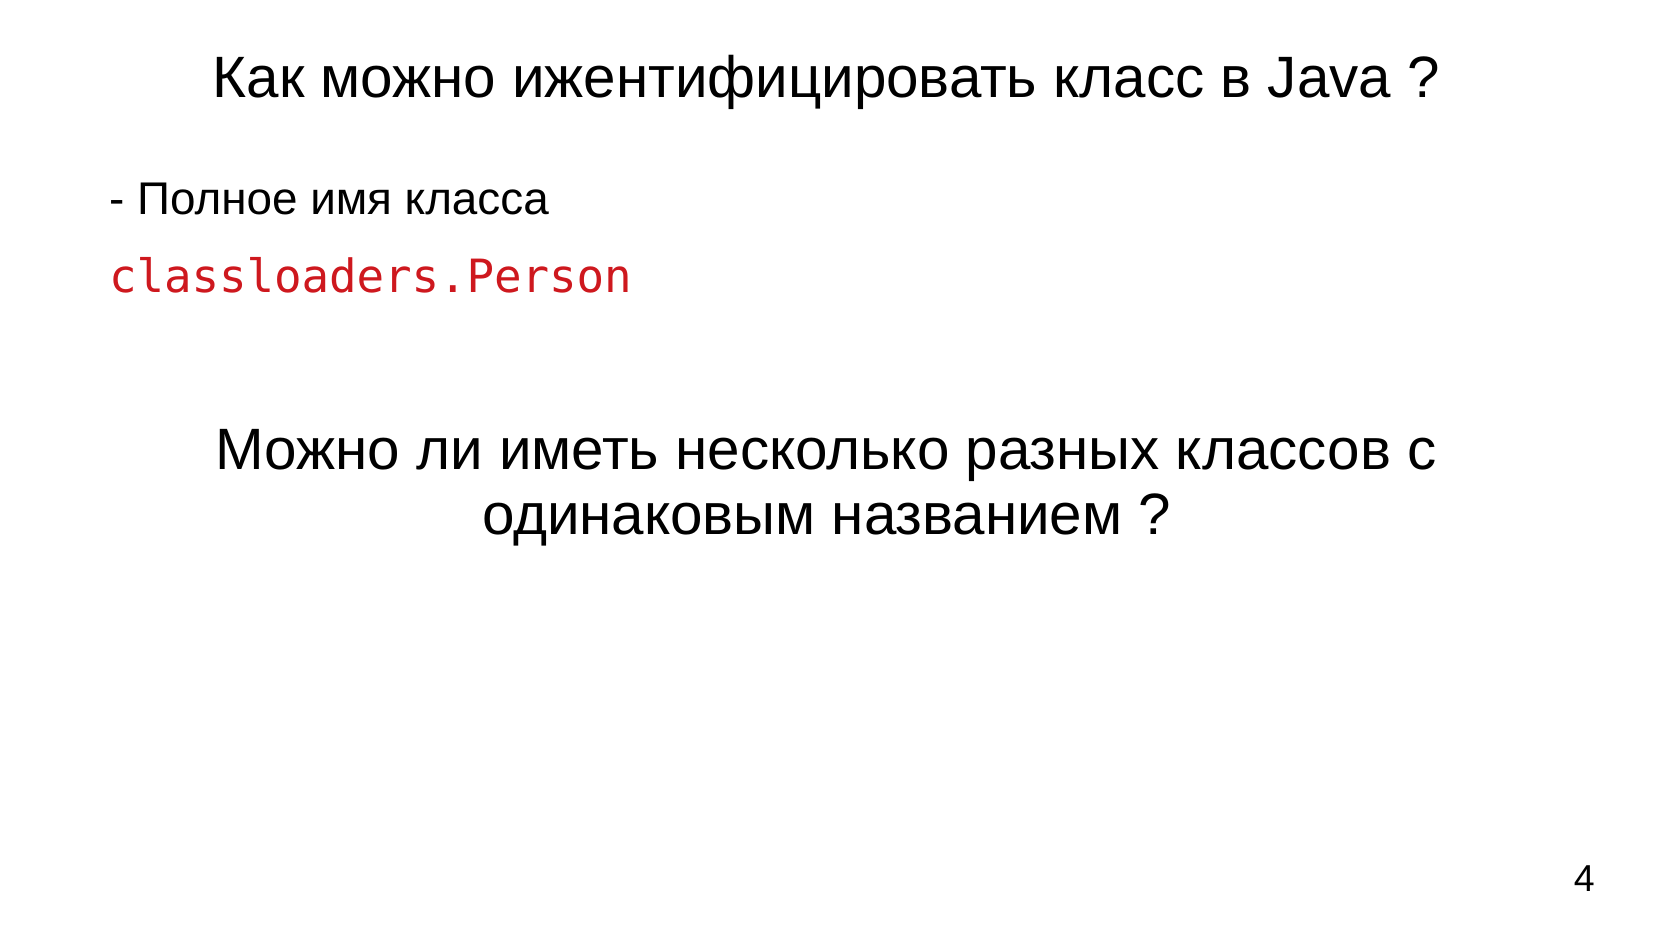

Как можно ижентифицировать класс в Java ?
- Полное имя класса
classloaders.Person
Можно ли иметь несколько разных классов с одинаковым названием ?
4